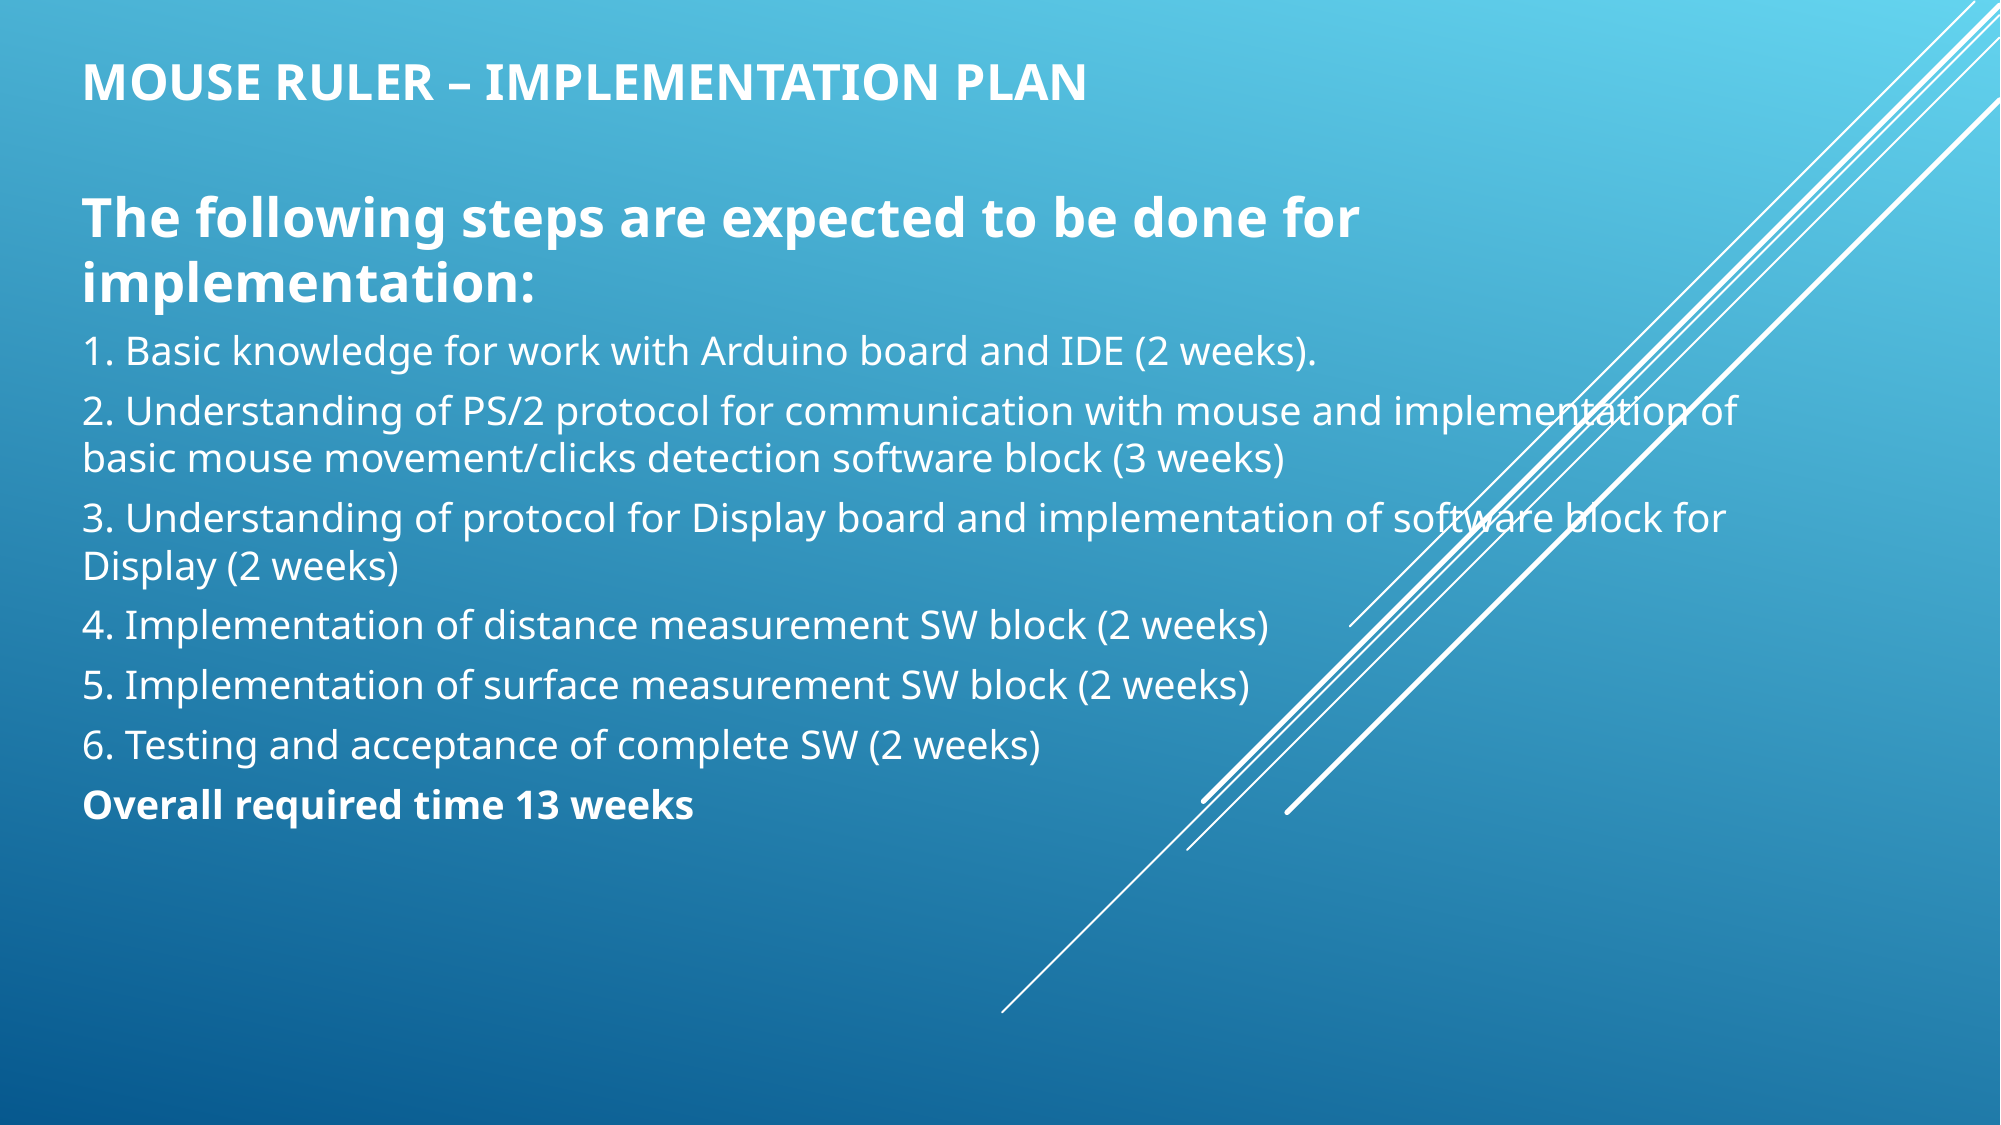

# Mouse Ruler – implementation plan
The following steps are expected to be done for implementation:
1. Basic knowledge for work with Arduino board and IDE (2 weeks).
2. Understanding of PS/2 protocol for communication with mouse and implementation of basic mouse movement/clicks detection software block (3 weeks)
3. Understanding of protocol for Display board and implementation of software block for Display (2 weeks)
4. Implementation of distance measurement SW block (2 weeks)
5. Implementation of surface measurement SW block (2 weeks)
6. Testing and acceptance of complete SW (2 weeks)
Overall required time 13 weeks